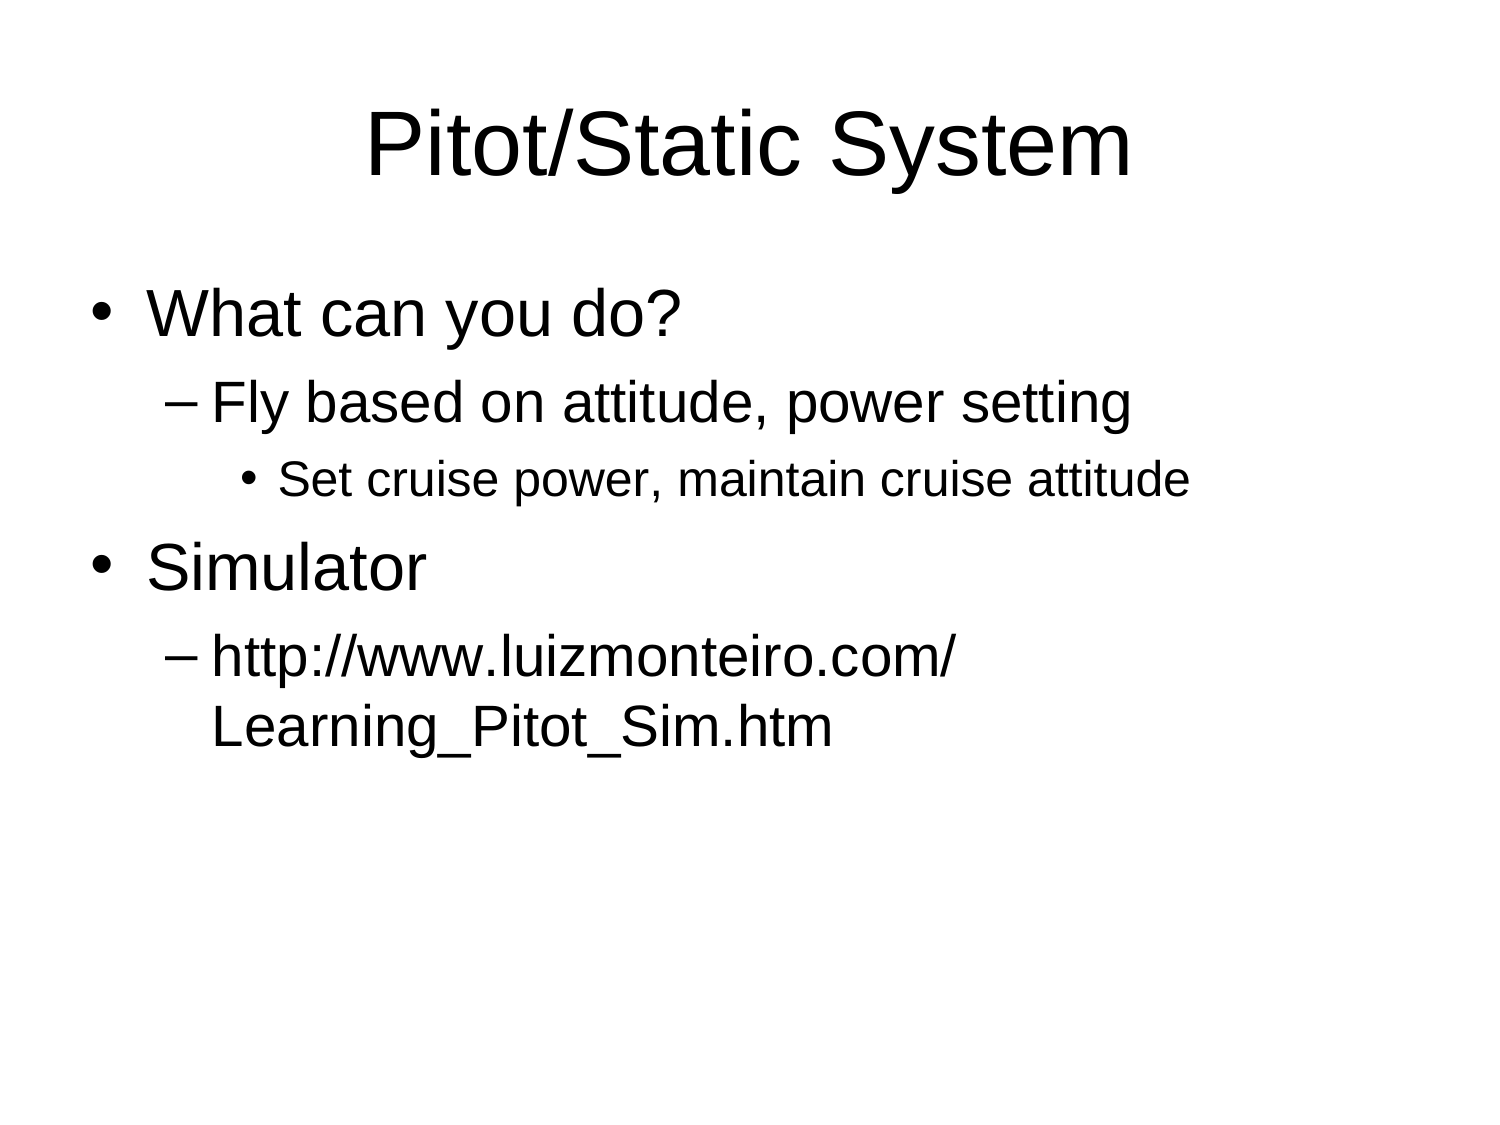

# Pitot/Static System
What can you do?
Fly based on attitude, power setting
Set cruise power, maintain cruise attitude
Simulator
http://www.luizmonteiro.com/Learning_Pitot_Sim.htm